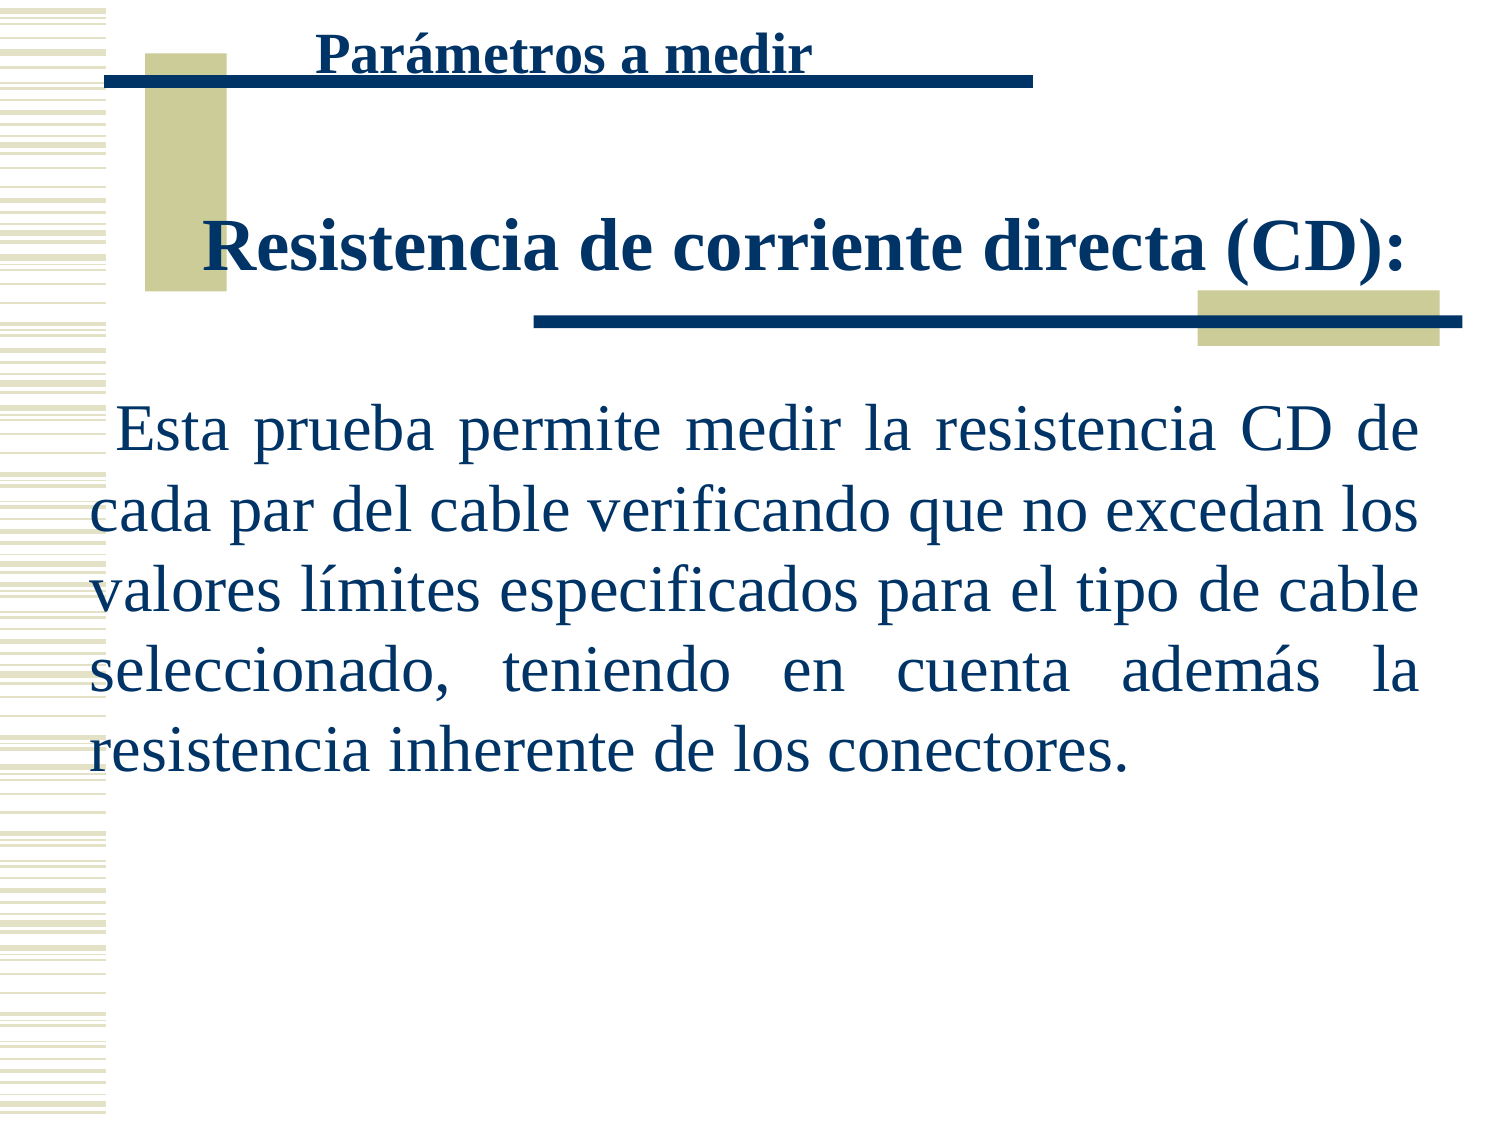

Parámetros a medir
 Resistencia de corriente directa (CD):
 Esta prueba permite medir la resistencia CD de cada par del cable verificando que no excedan los valores límites especificados para el tipo de cable seleccionado, teniendo en cuenta además la resistencia inherente de los conectores.